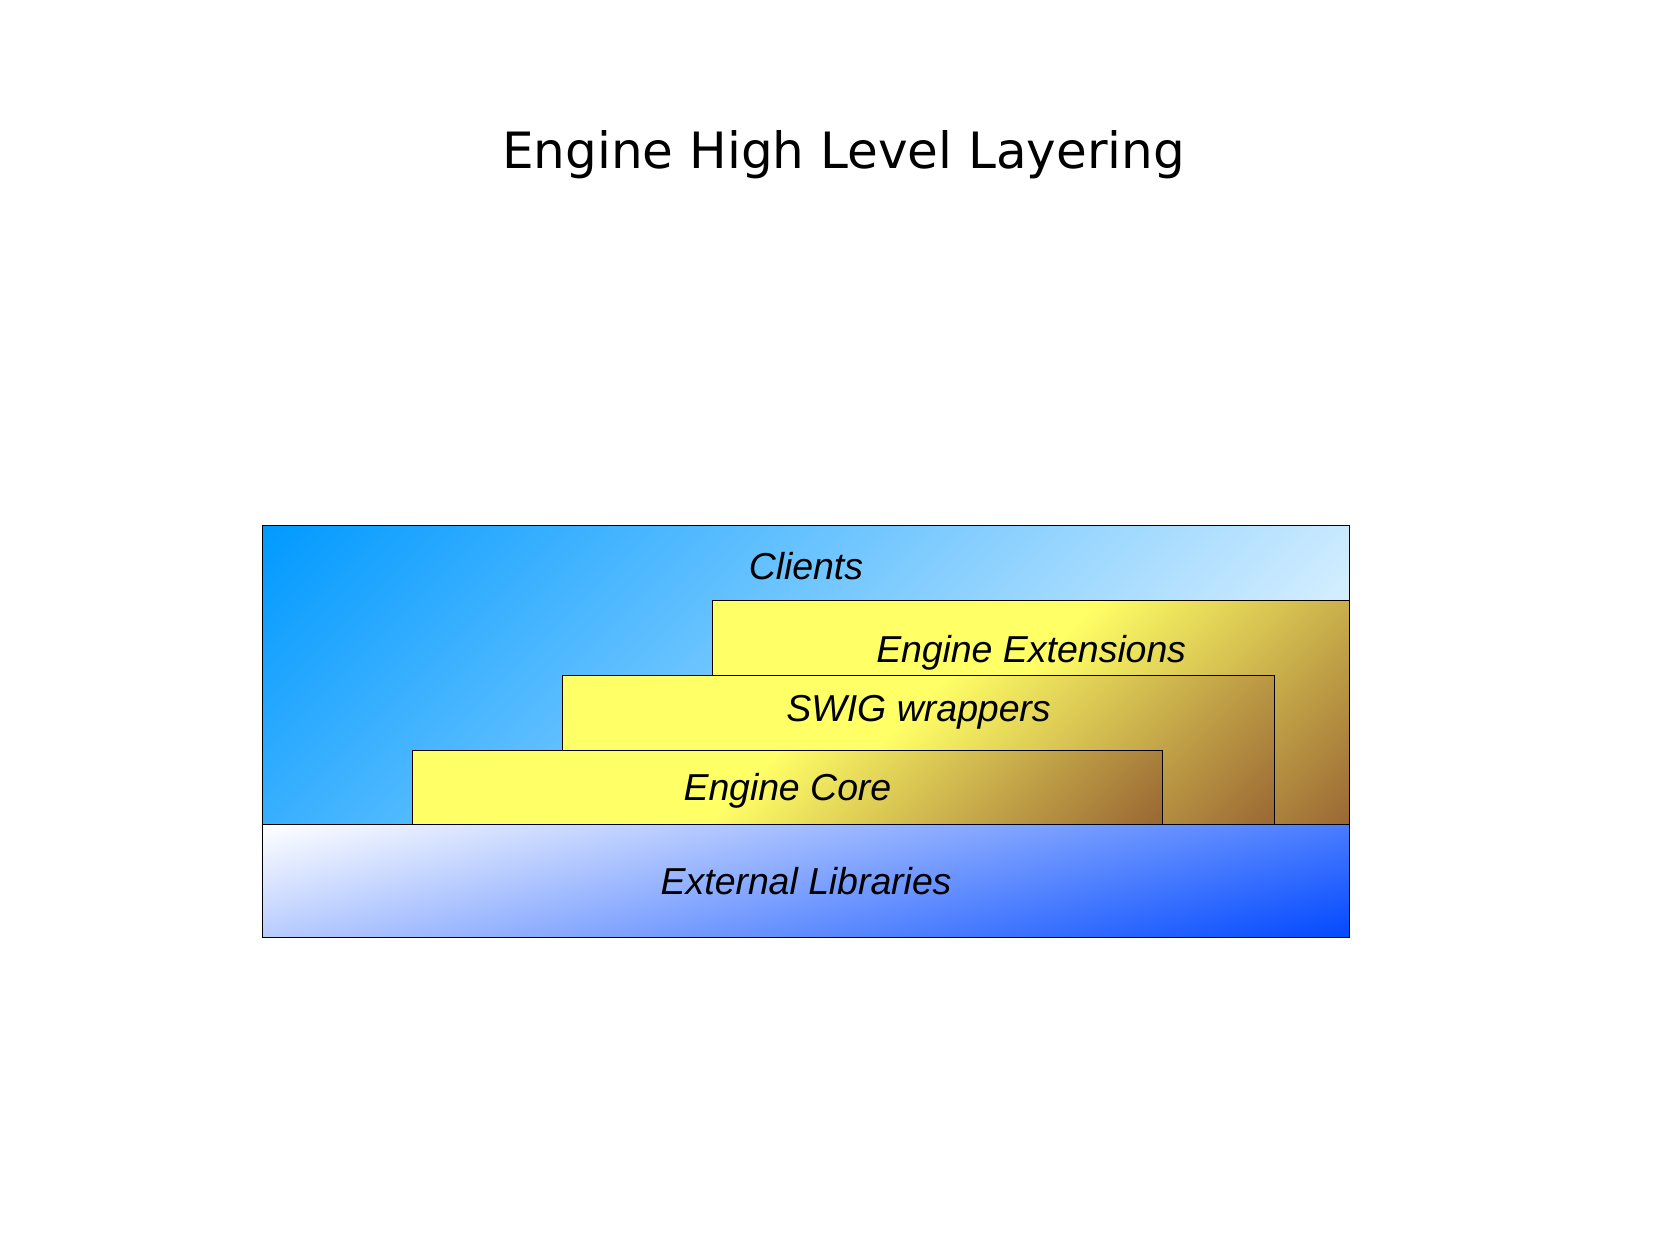

Engine High Level Layering
Clients
Engine Extensions
SWIG wrappers
Engine Core
External Libraries